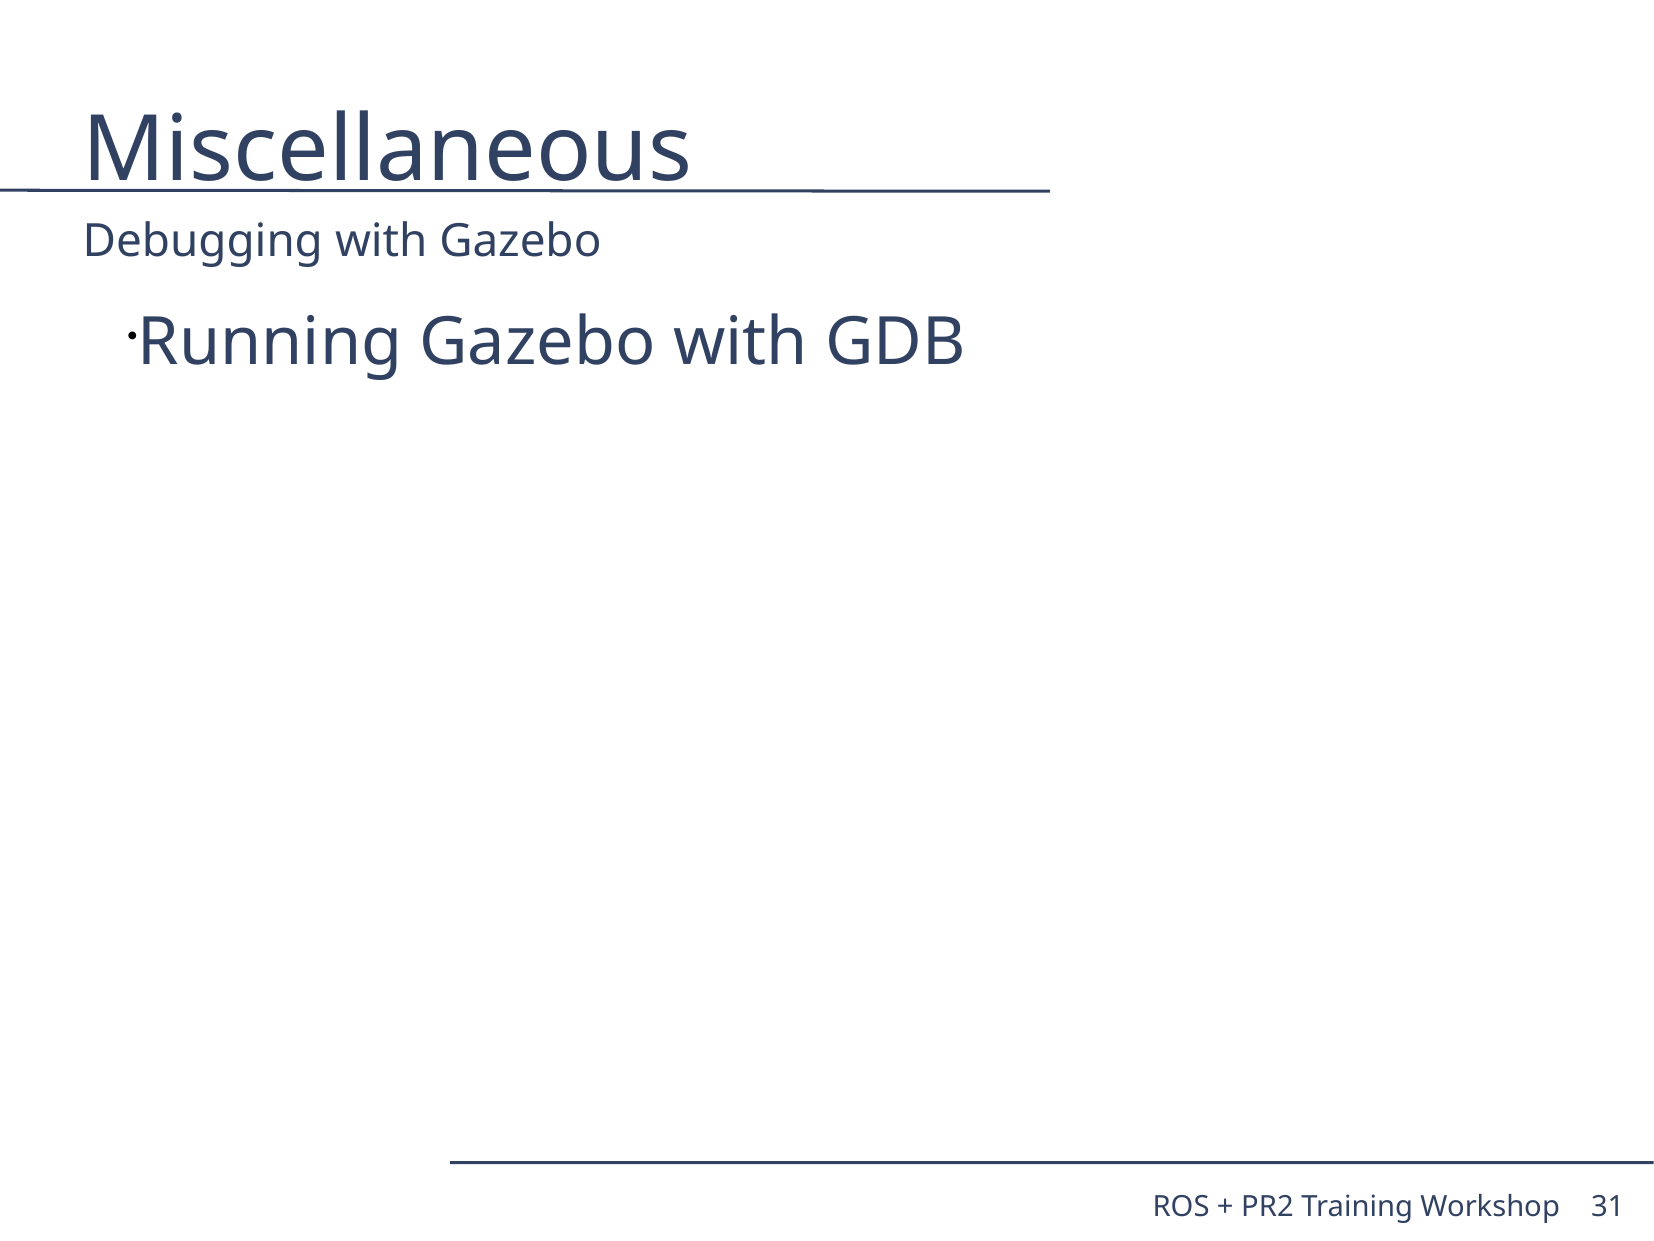

# Miscellaneous Debugging with Gazebo
Running Gazebo with GDB